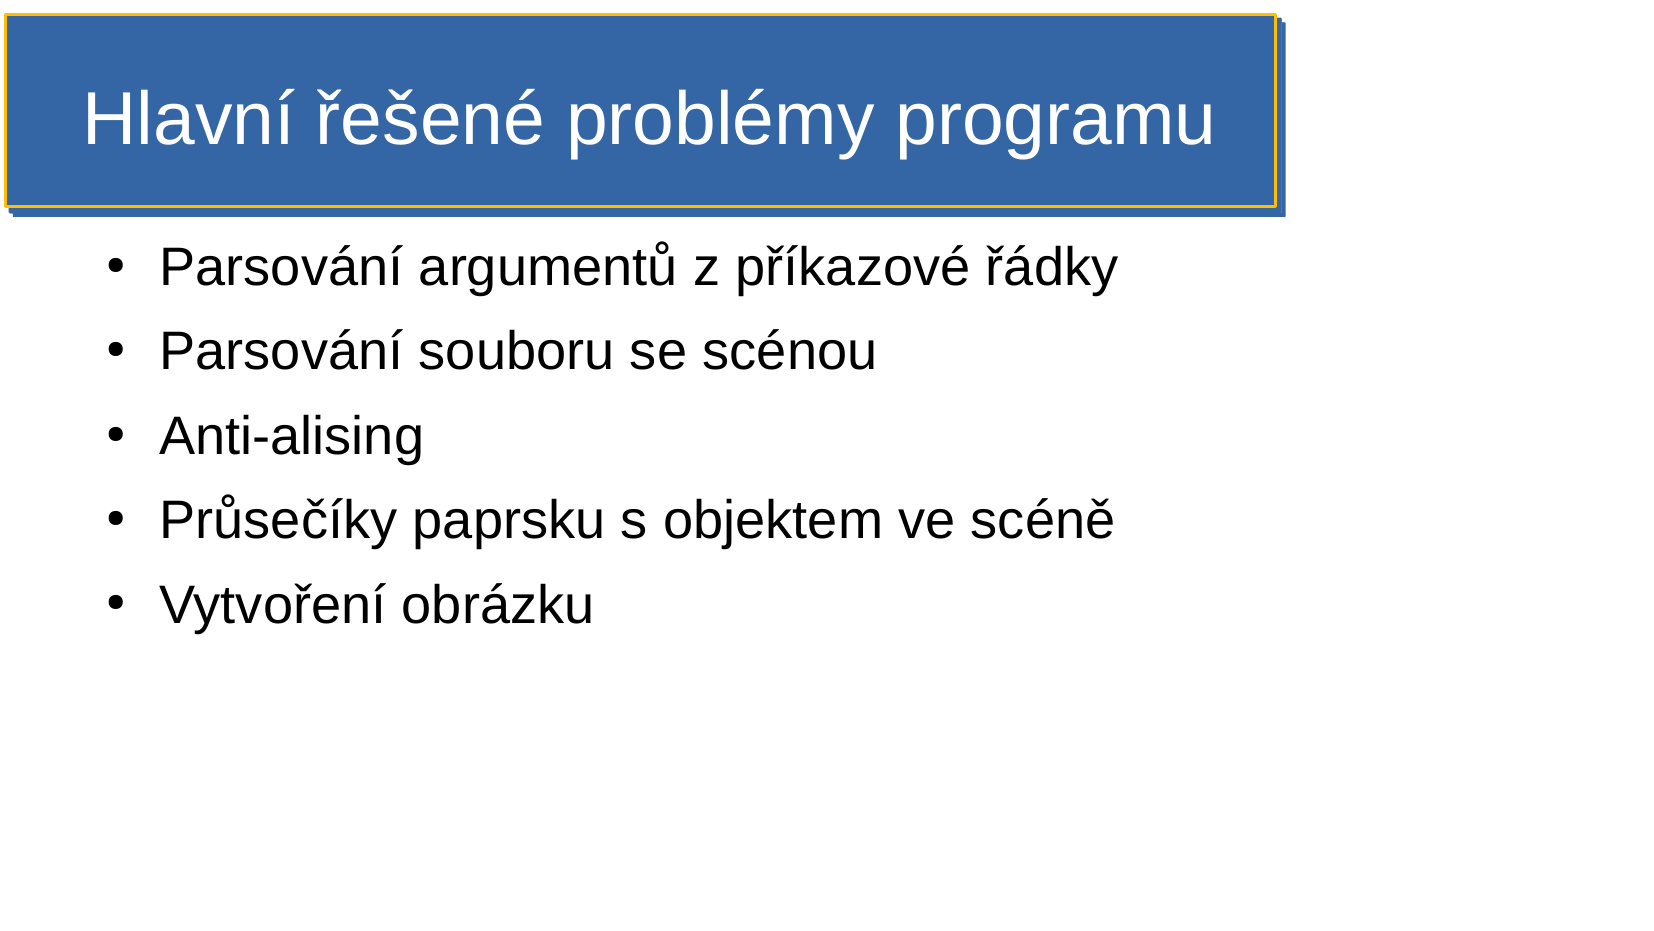

# Hlavní řešené problémy programu
Parsování argumentů z příkazové řádky
Parsování souboru se scénou
Anti-alising
Průsečíky paprsku s objektem ve scéně
Vytvoření obrázku